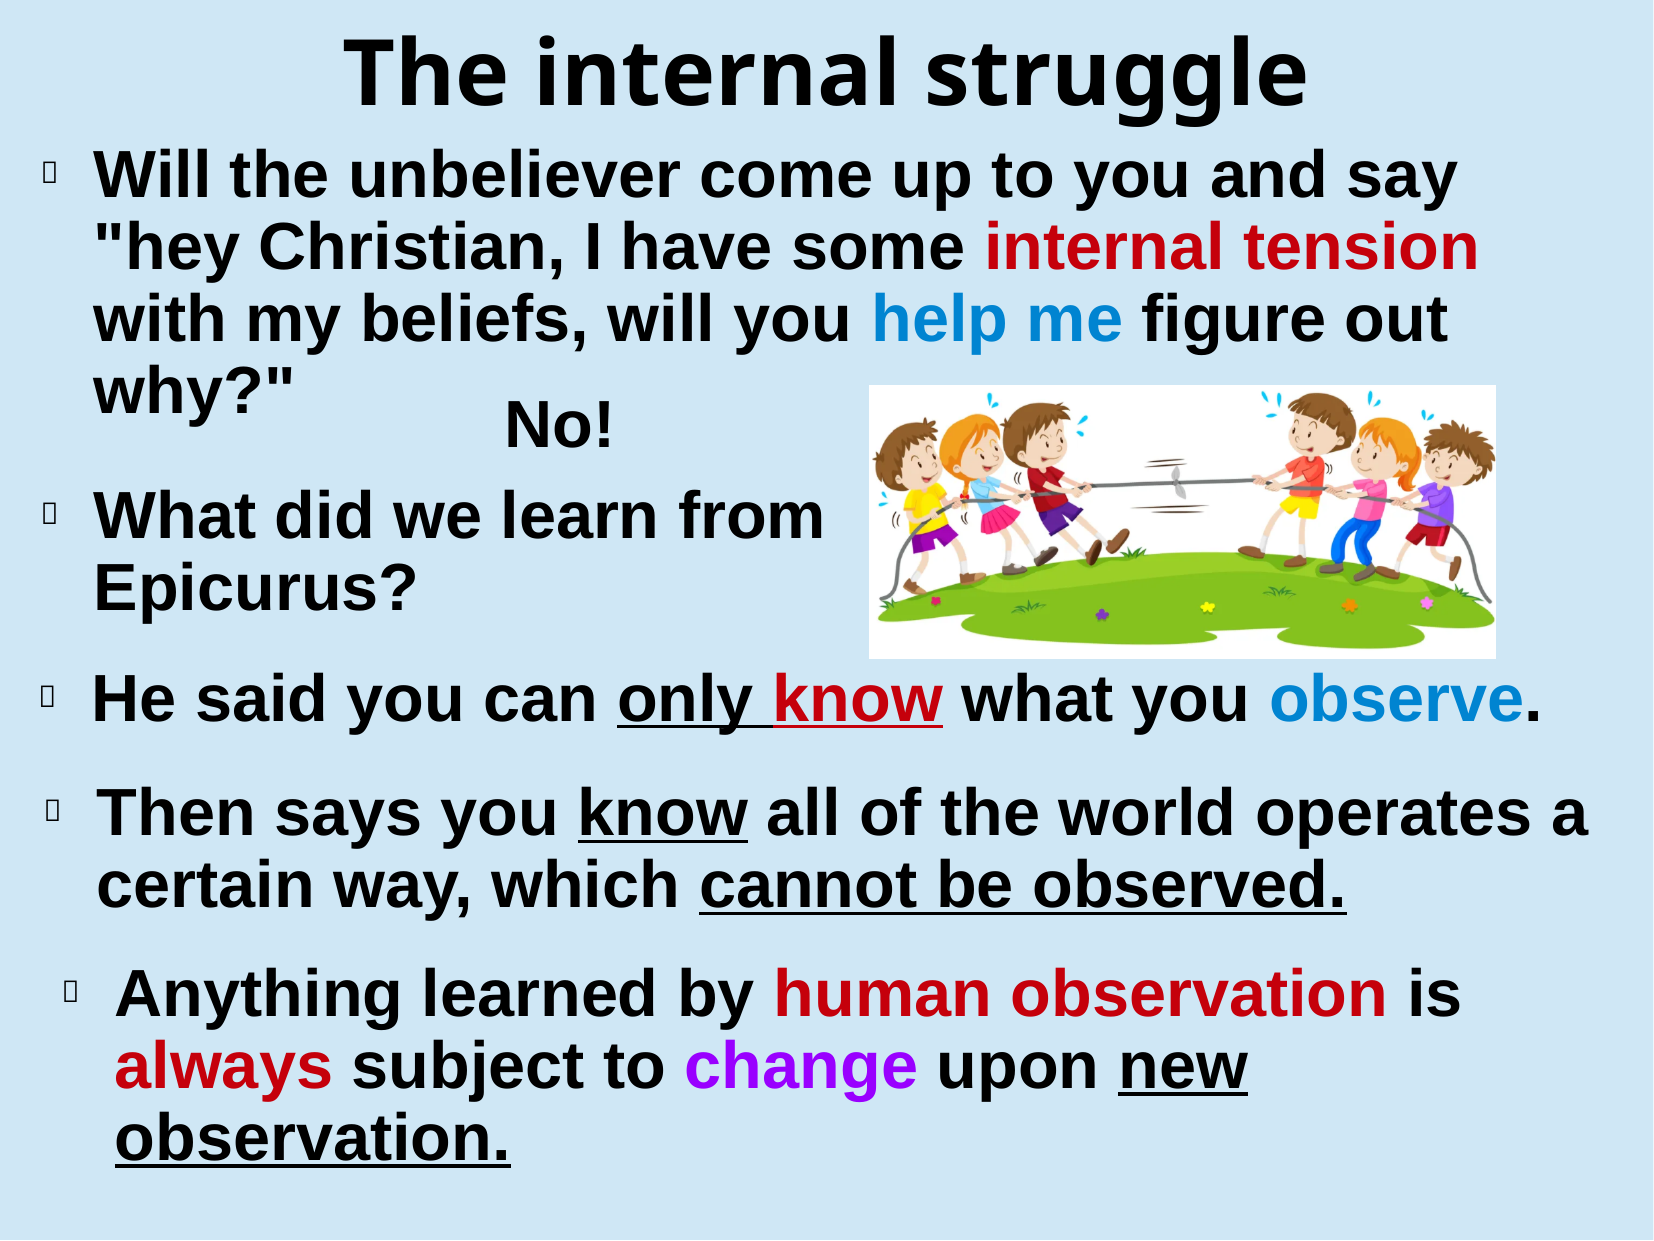

# The internal struggle
Will the unbeliever come up to you and say "hey Christian, I have some internal tension with my beliefs, will you help me figure out why?"
 No!
What did we learn from Epicurus?
He said you can only know what you observe.
Then says you know all of the world operates a certain way, which cannot be observed.
Anything learned by human observation is always subject to change upon new observation.